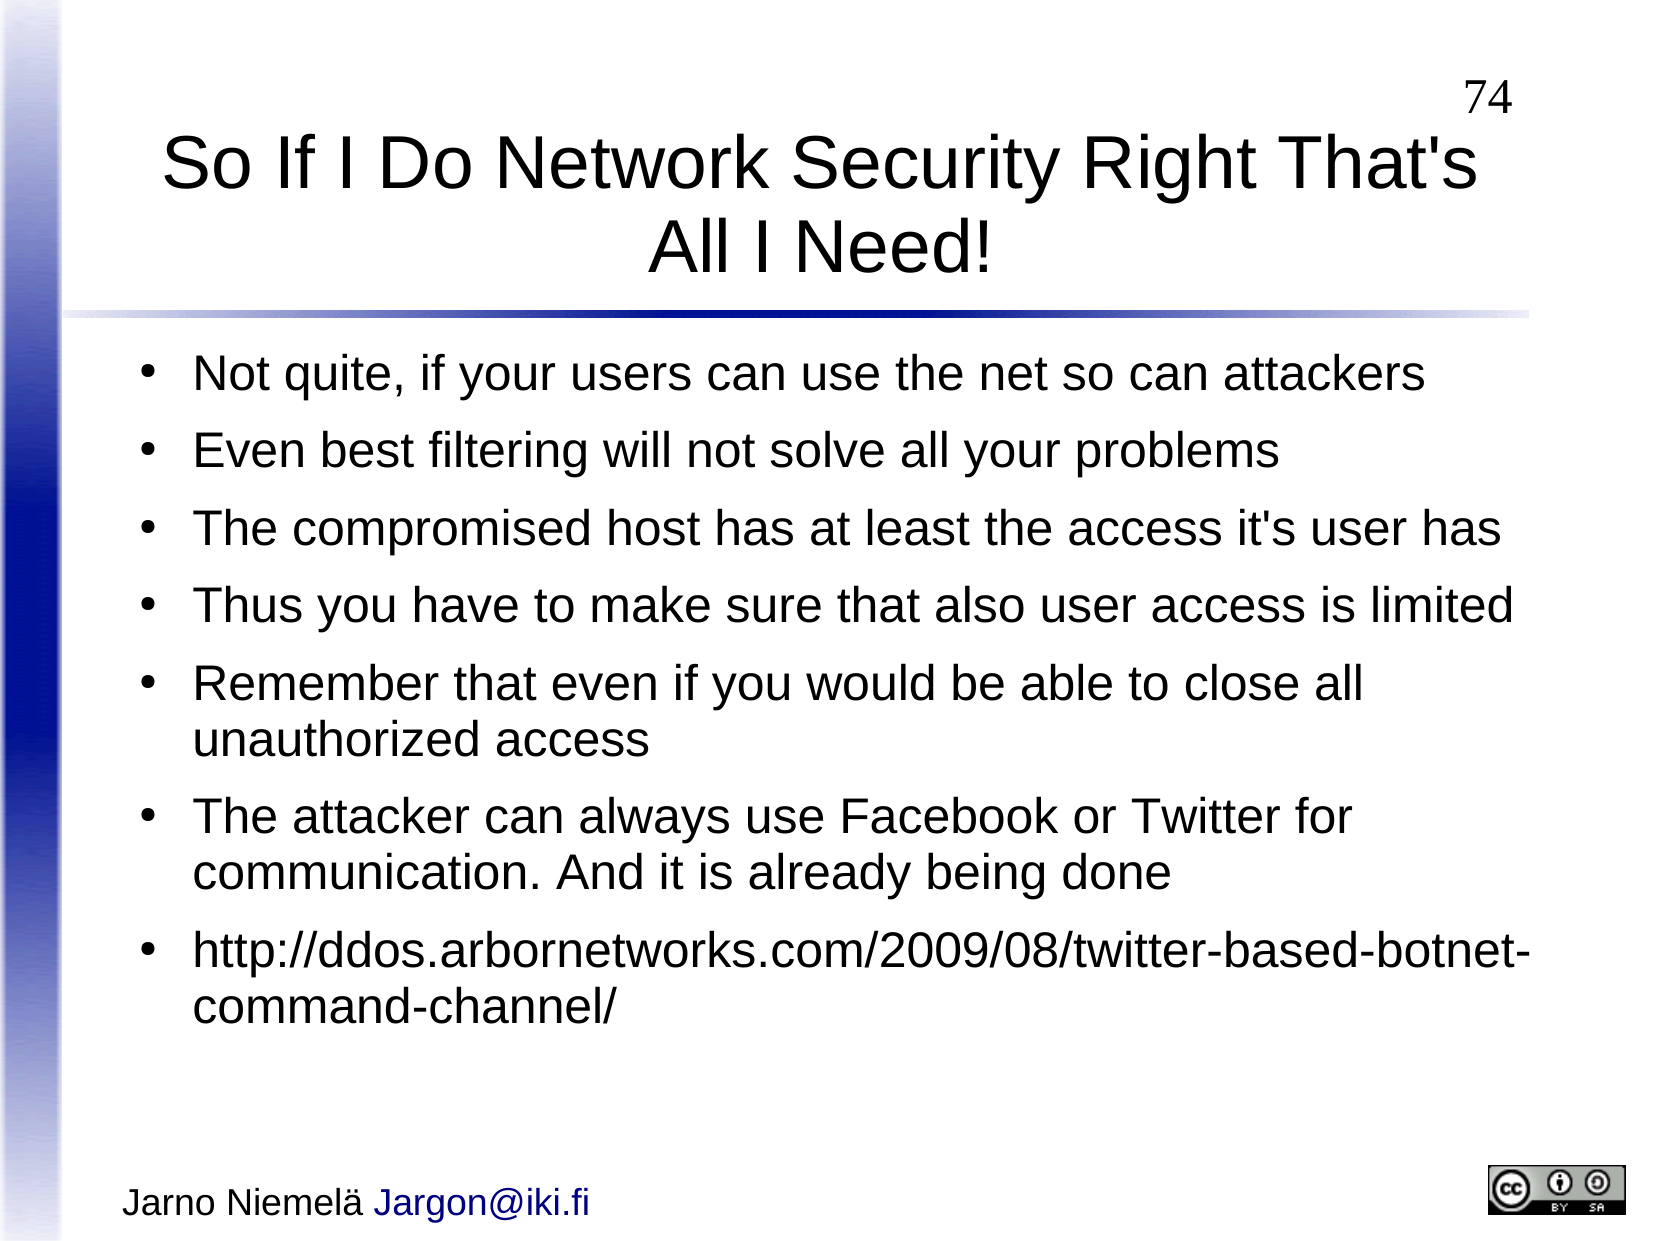

# So If I Do Network Security Right That's All I Need!
Not quite, if your users can use the net so can attackers
Even best filtering will not solve all your problems
The compromised host has at least the access it's user has
Thus you have to make sure that also user access is limited
Remember that even if you would be able to close all unauthorized access
The attacker can always use Facebook or Twitter for communication. And it is already being done
http://ddos.arbornetworks.com/2009/08/twitter-based-botnet-command-channel/